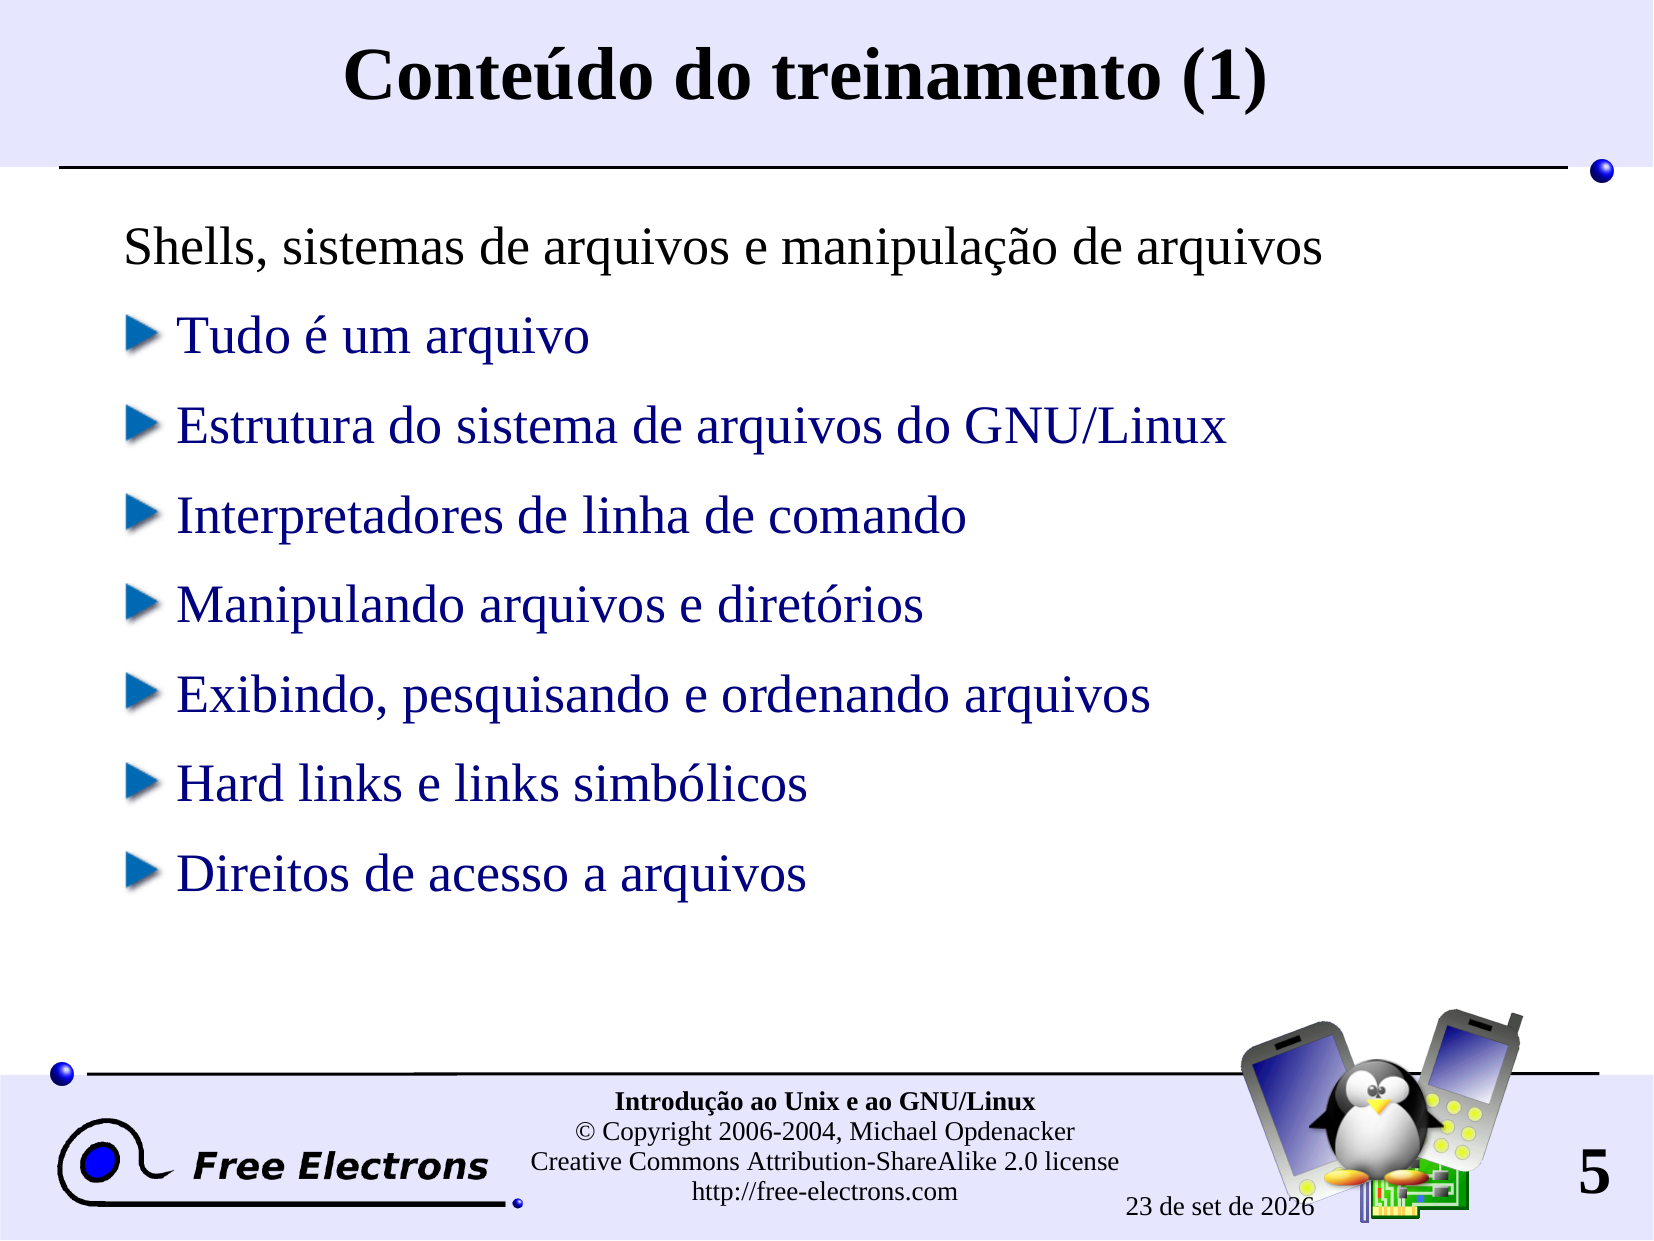

# Conteúdo do treinamento (1)
Shells, sistemas de arquivos e manipulação de arquivos
Tudo é um arquivo
Estrutura do sistema de arquivos do GNU/Linux
Interpretadores de linha de comando
Manipulando arquivos e diretórios
Exibindo, pesquisando e ordenando arquivos
Hard links e links simbólicos
Direitos de acesso a arquivos